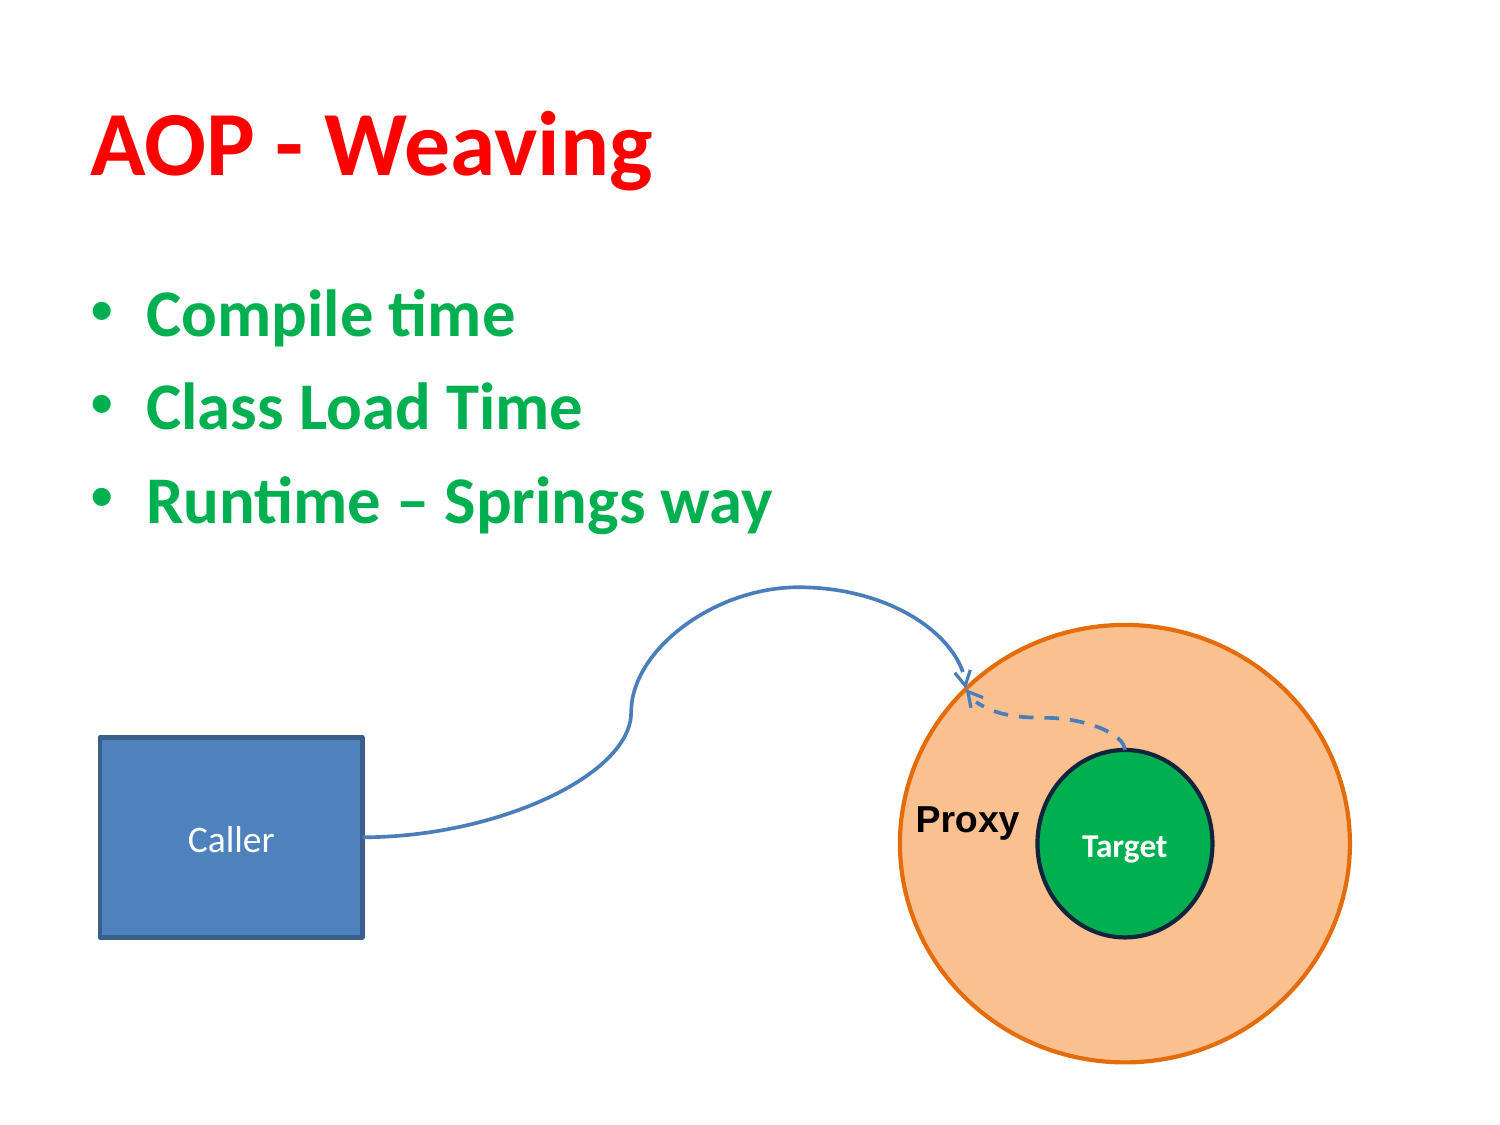

# AOP - Weaving
Compile time
Class Load Time
Runtime – Springs way
Caller
Target
Proxy